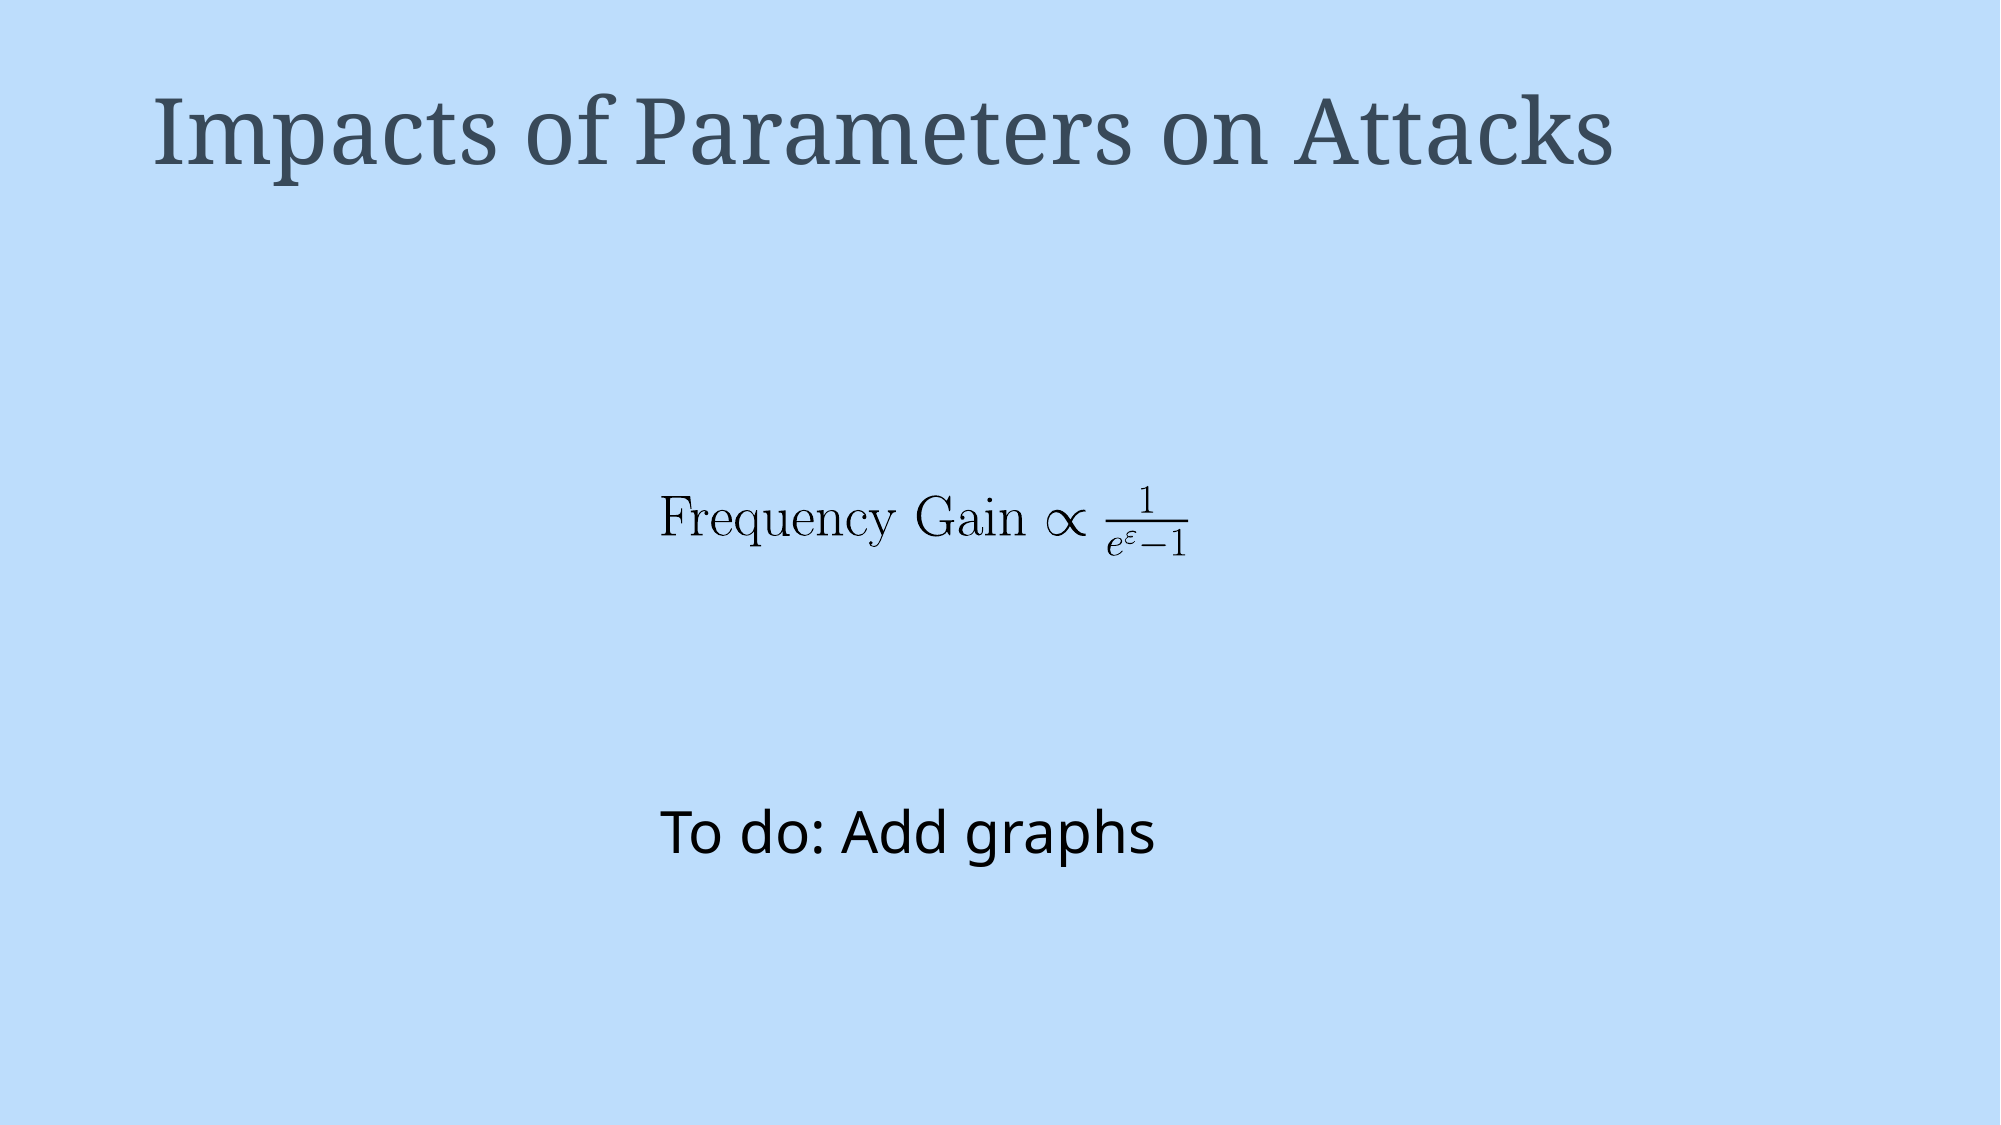

# Impacts of Parameters on Attacks
To do: Add graphs